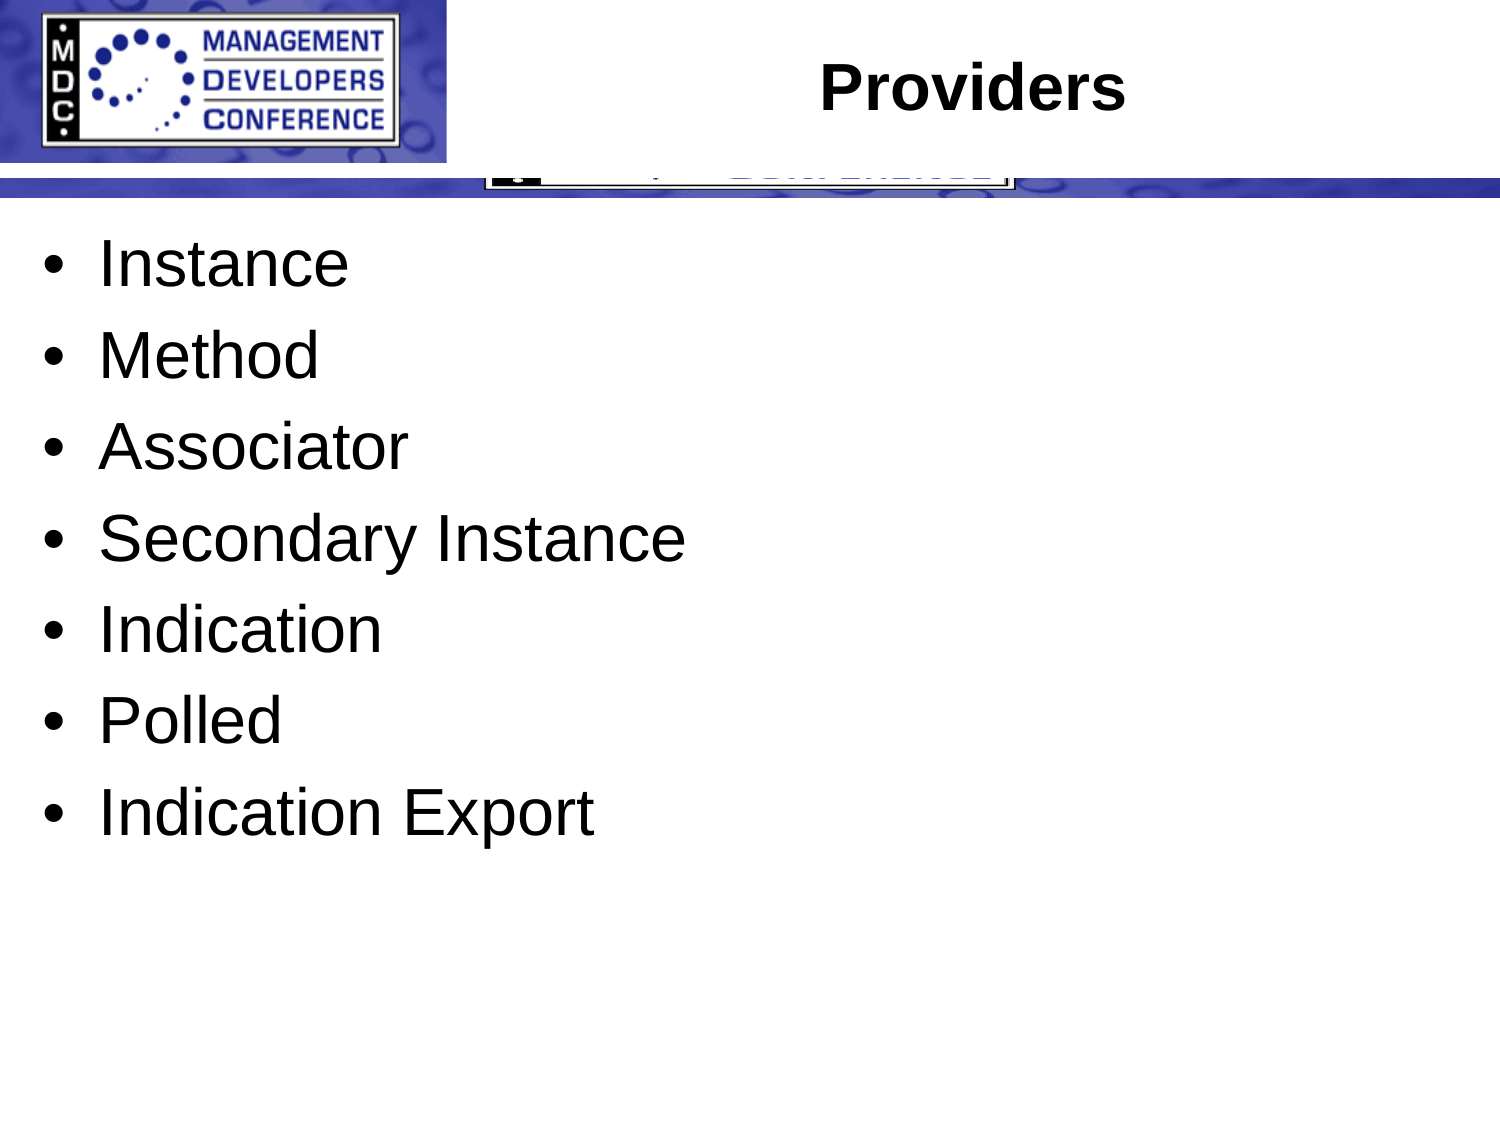

# Providers
Instance
Method
Associator
Secondary Instance
Indication
Polled
Indication Export